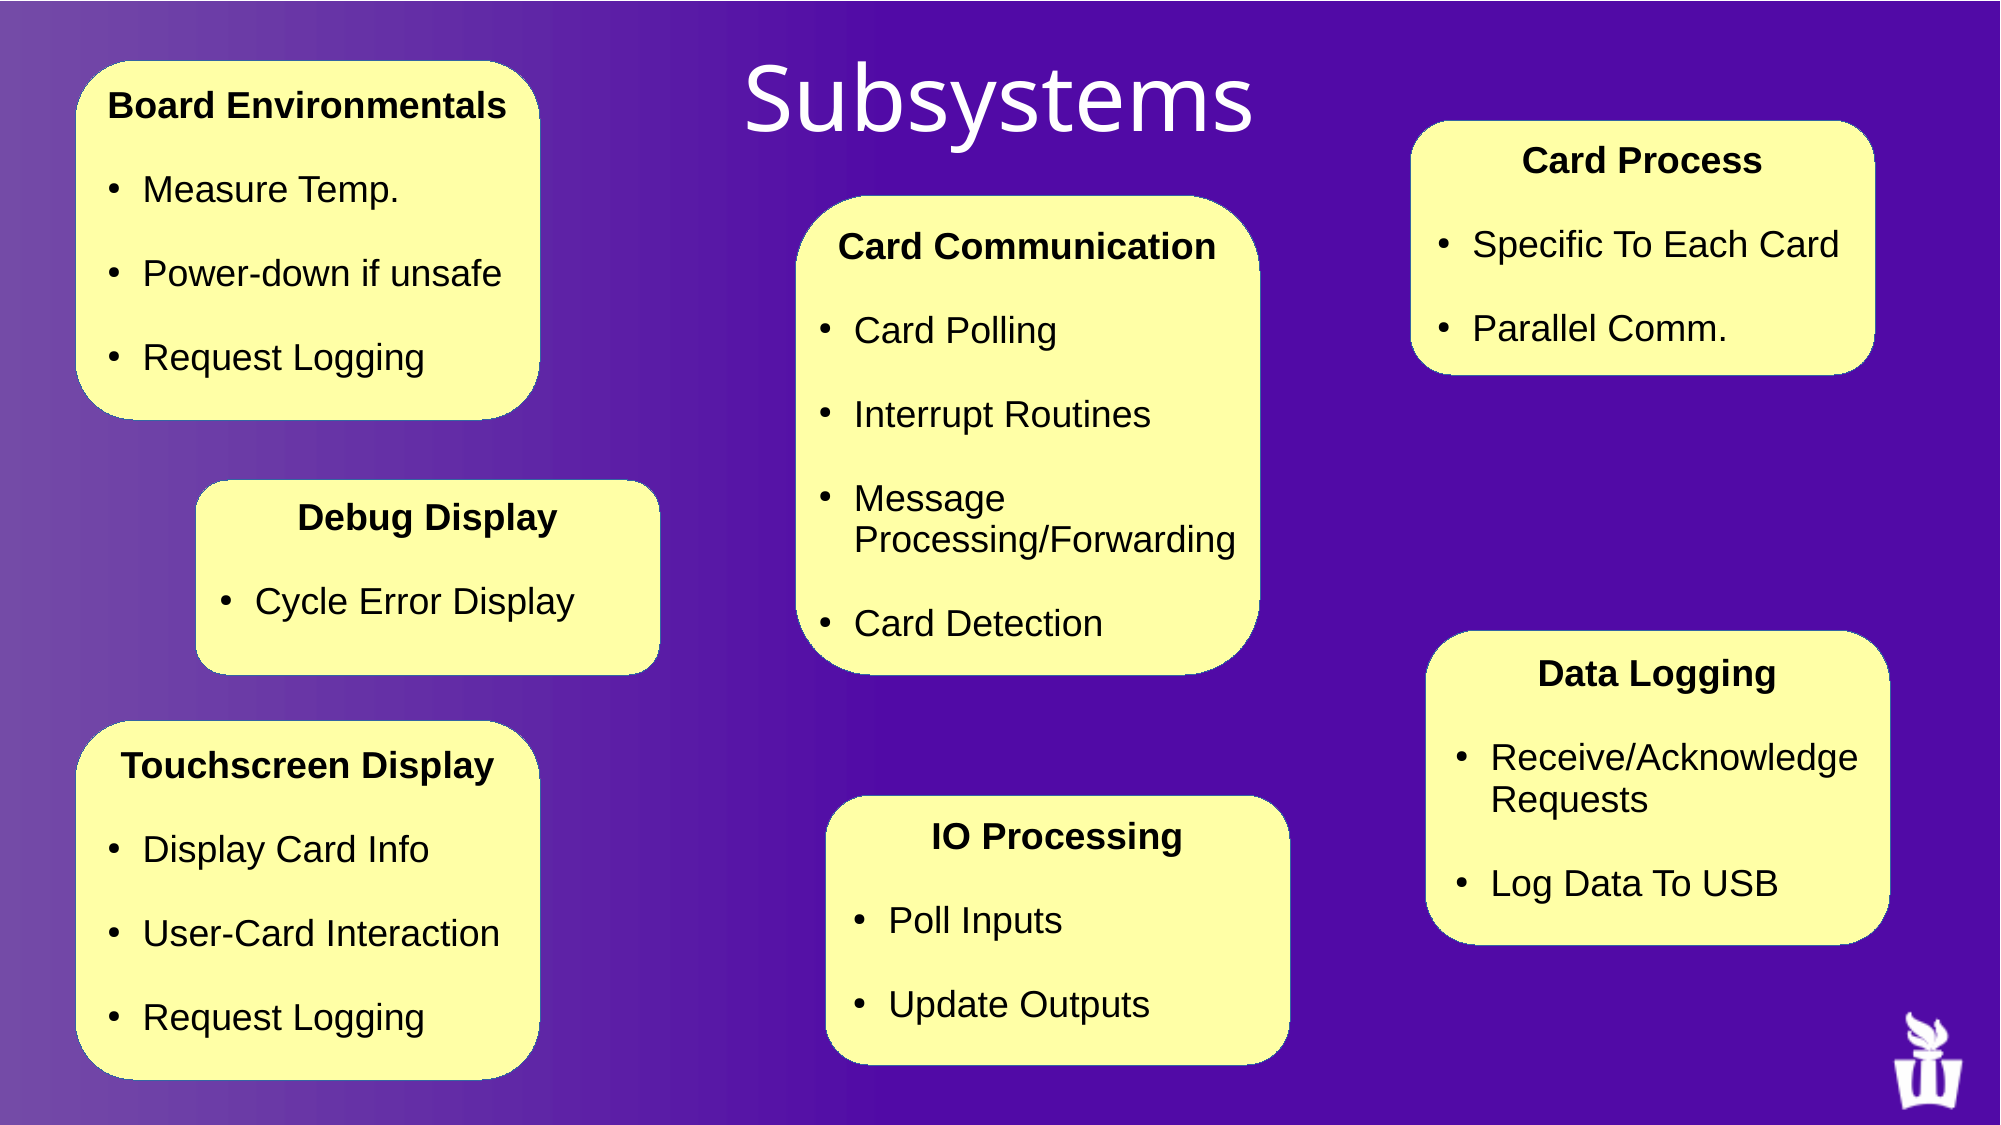

Subsystems
Board Environmentals
Measure Temp.
Power-down if unsafe
Request Logging
Card Process
Specific To Each Card
Parallel Comm.
Card Communication
Card Polling
Interrupt Routines
Message
Processing/Forwarding
Card Detection
Debug Display
Cycle Error Display
Data Logging
Receive/Acknowledge
Requests
Log Data To USB
Touchscreen Display
Display Card Info
User-Card Interaction
Request Logging
IO Processing
Poll Inputs
Update Outputs